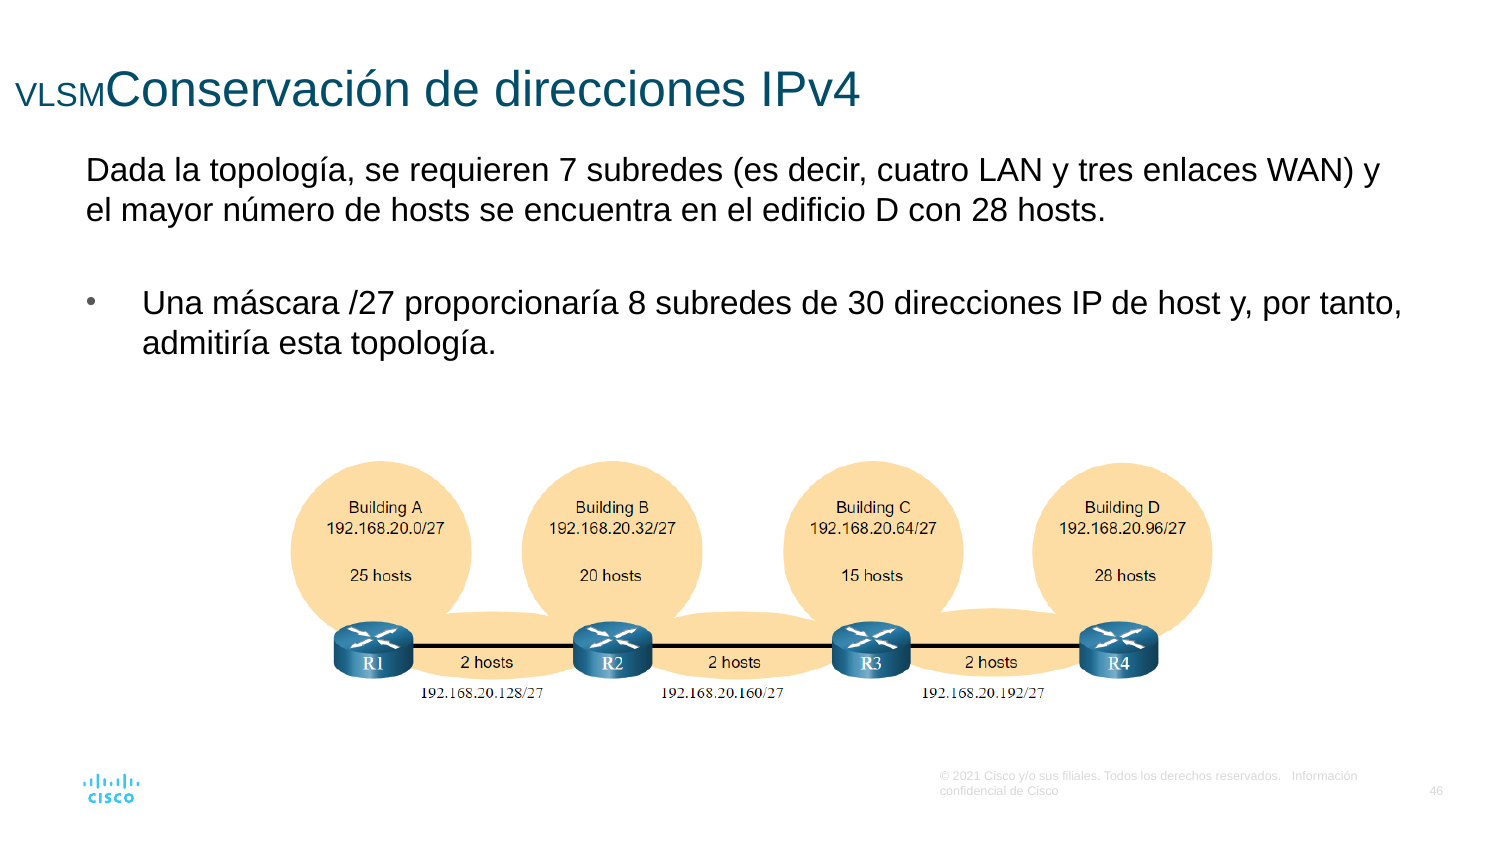

# VLSMConservación de direcciones IPv4
Dada la topología, se requieren 7 subredes (es decir, cuatro LAN y tres enlaces WAN) y el mayor número de hosts se encuentra en el edificio D con 28 hosts.
Una máscara /27 proporcionaría 8 subredes de 30 direcciones IP de host y, por tanto, admitiría esta topología.